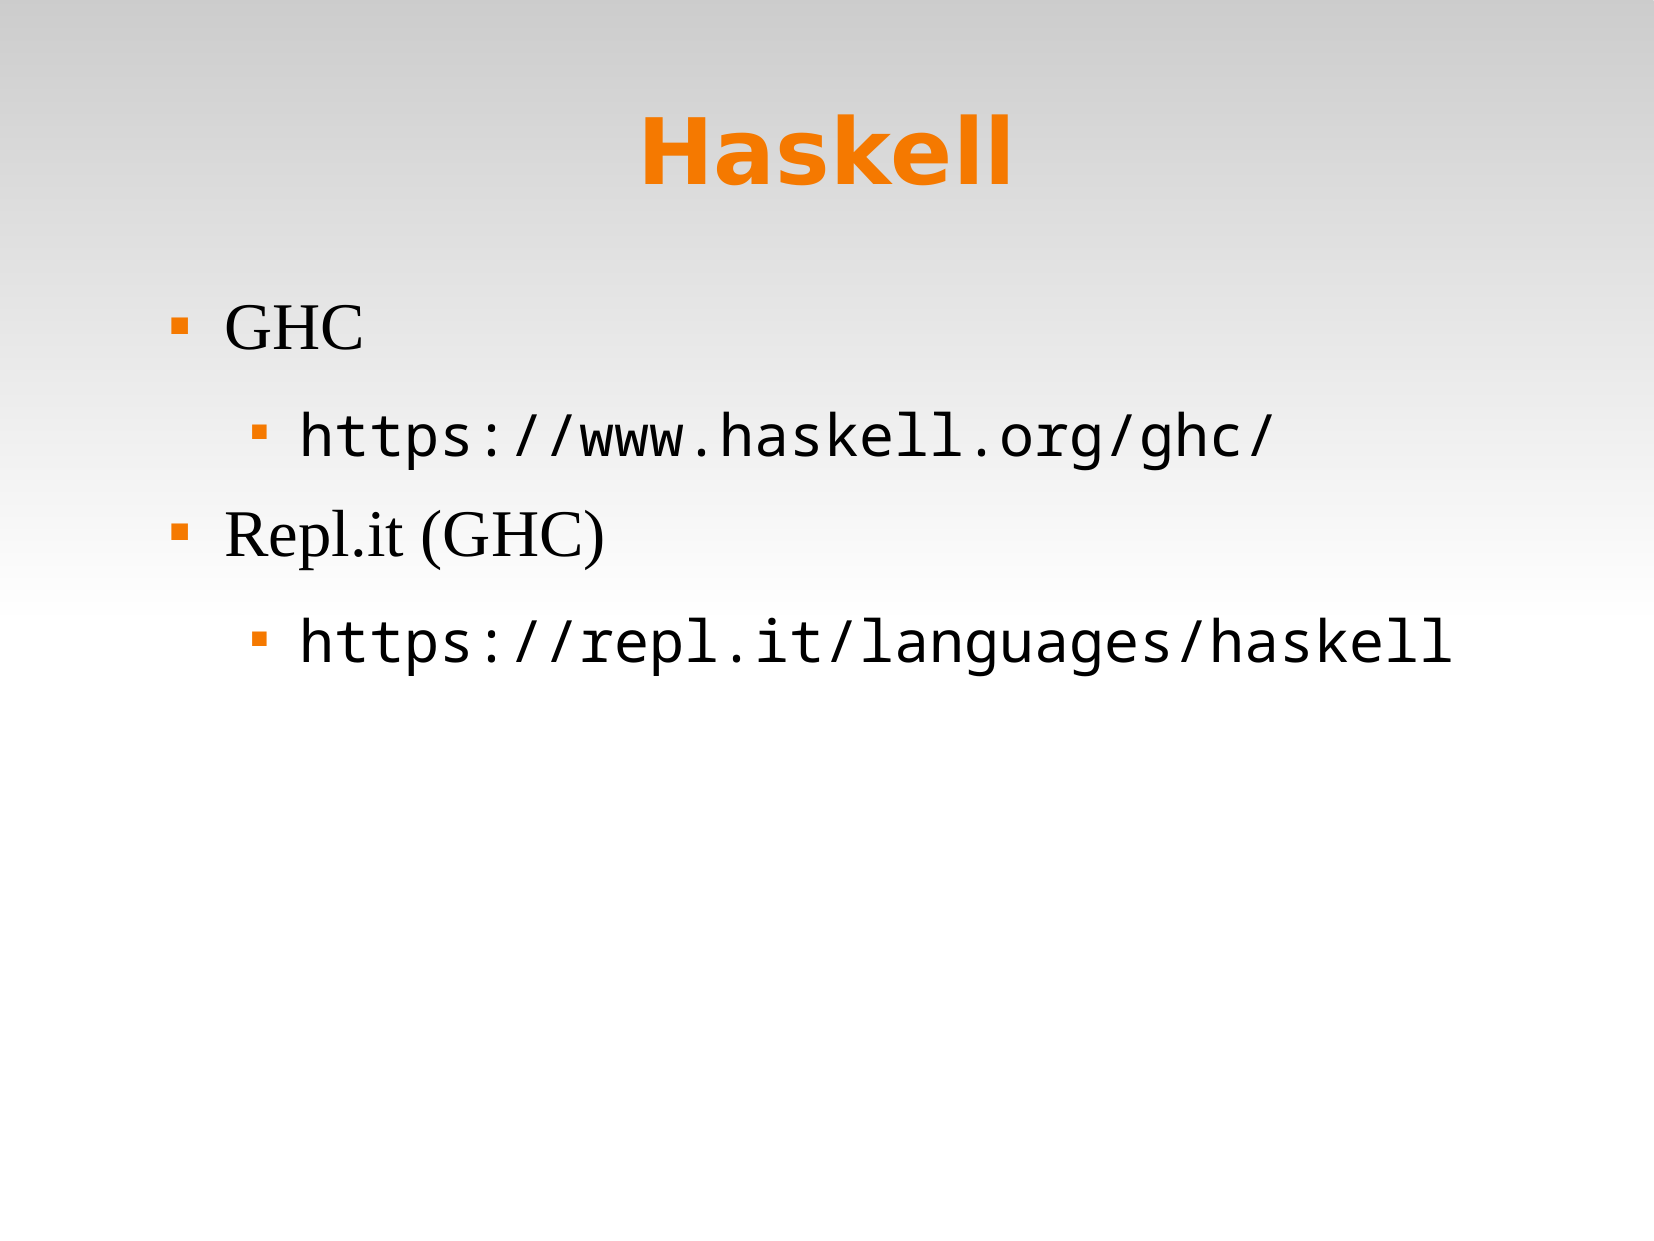

# Haskell
GHC
https://www.haskell.org/ghc/
Repl.it (GHC)
https://repl.it/languages/haskell